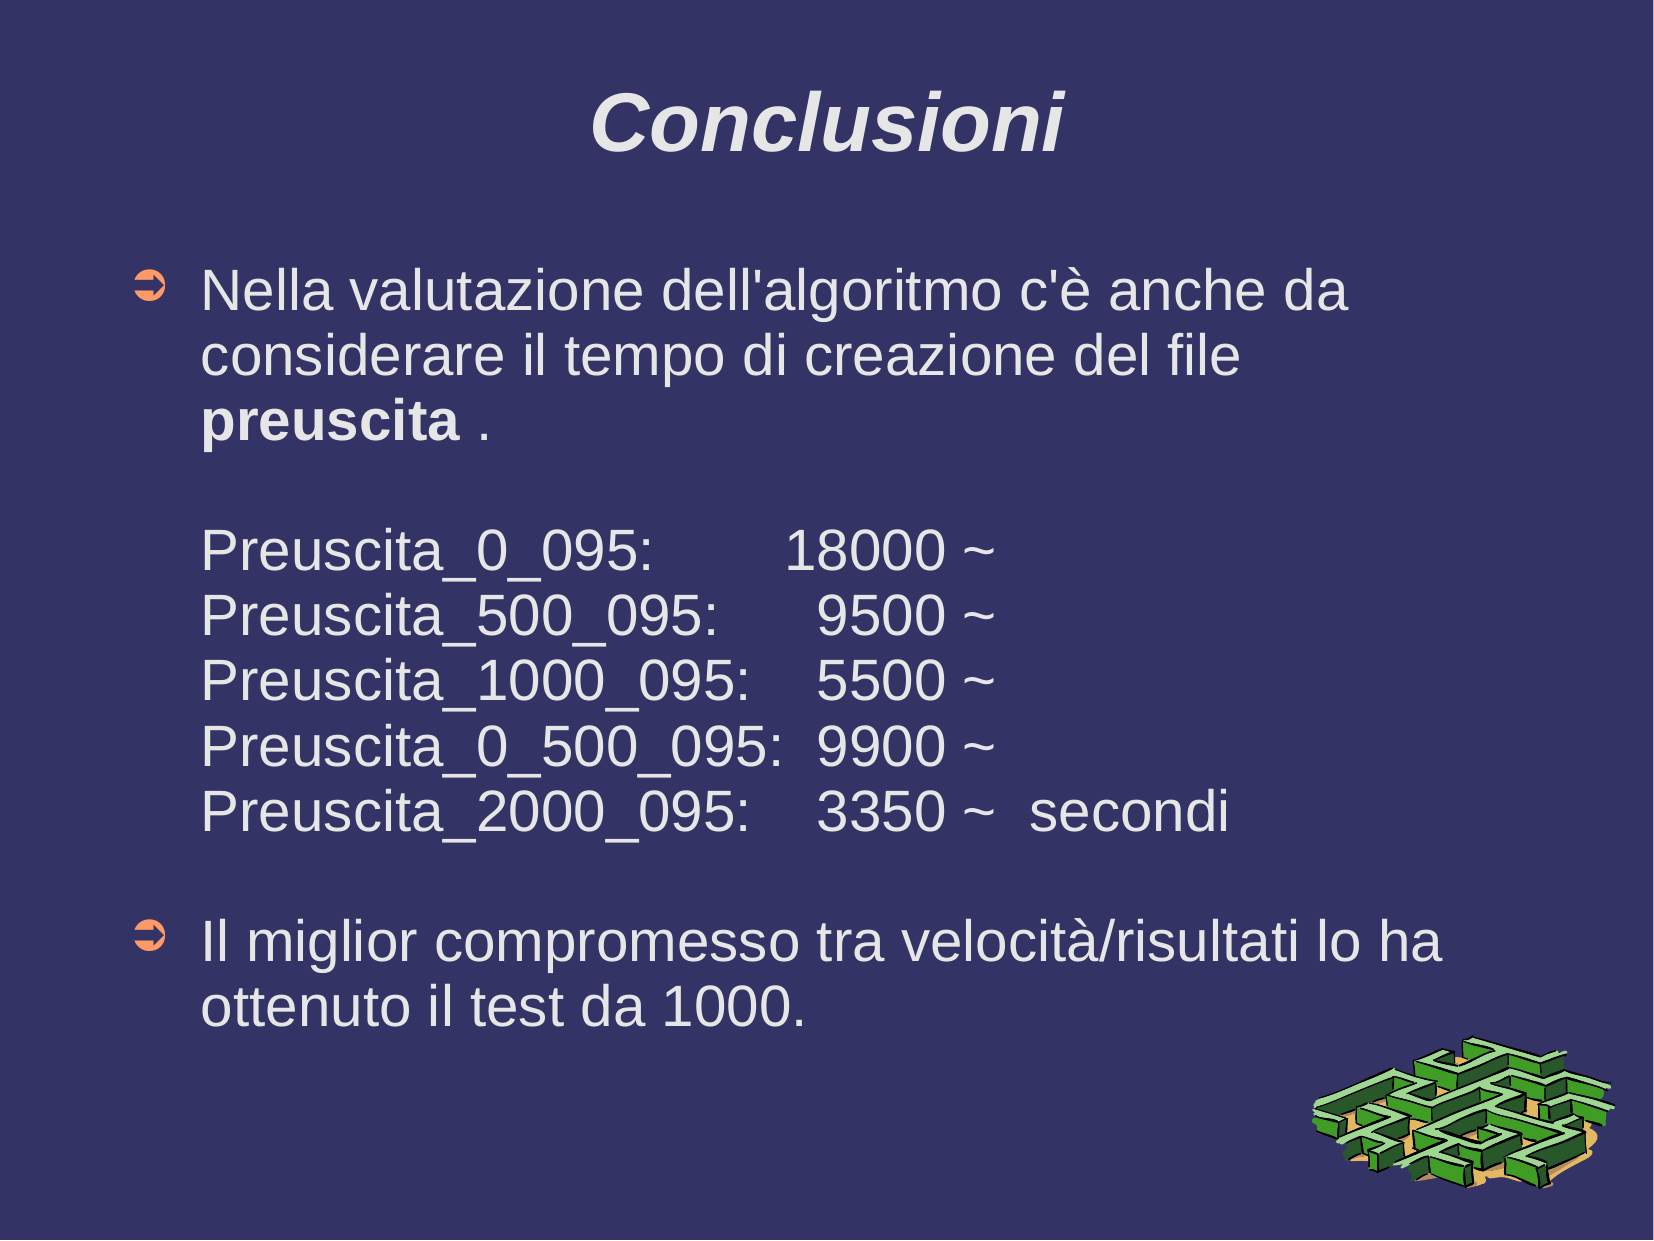

# Conclusioni
Nella valutazione dell'algoritmo c'è anche da considerare il tempo di creazione del file preuscita .
Preuscita_0_095: 18000 ~
Preuscita_500_095: 9500 ~
Preuscita_1000_095: 5500 ~
Preuscita_0_500_095: 9900 ~
Preuscita_2000_095: 3350 ~ secondi
Il miglior compromesso tra velocità/risultati lo ha ottenuto il test da 1000.